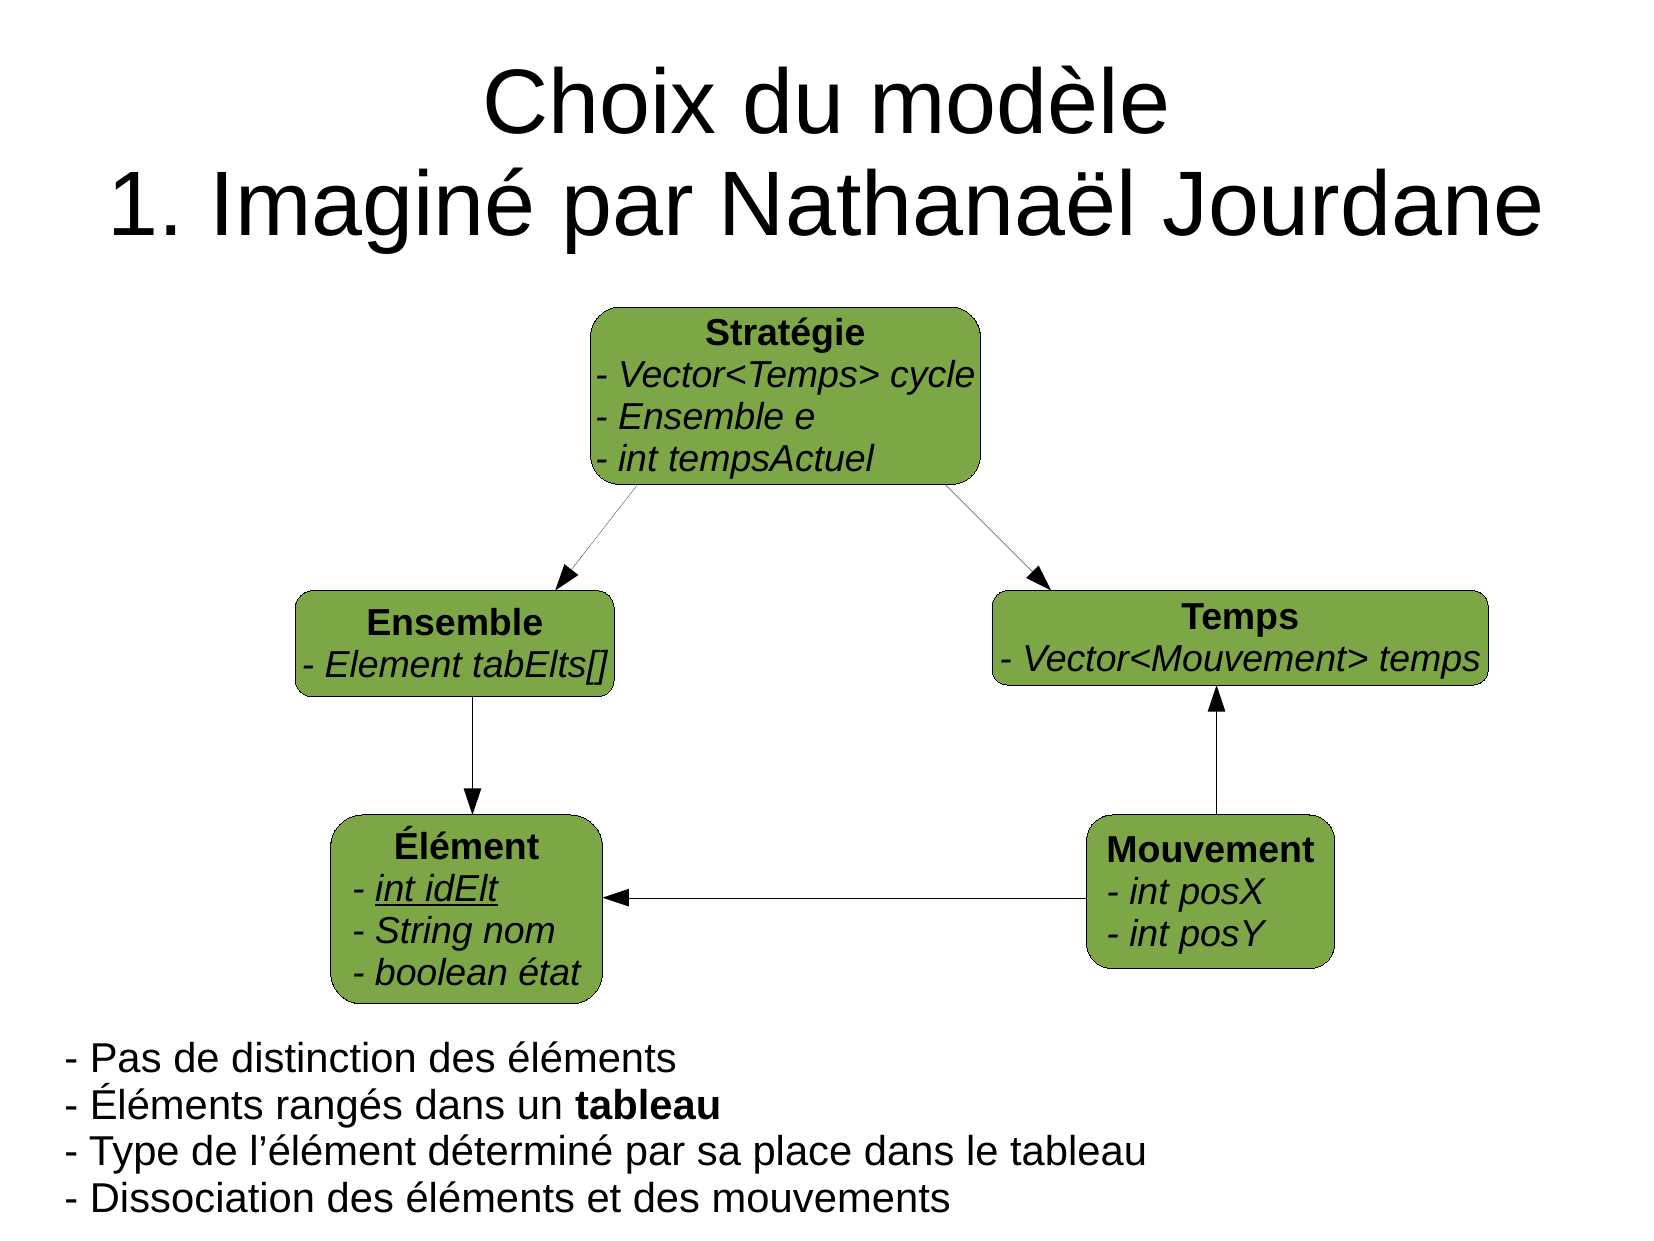

# Choix du modèle 1. Imaginé par Nathanaël Jourdane
Stratégie
- Vector<Temps> cycle
- Ensemble e
- int tempsActuel
Ensemble
- Element tabElts[]
Temps
- Vector<Mouvement> temps
Élément
- int idElt
- String nom
- boolean état
Mouvement
- int posX
- int posY
- Pas de distinction des éléments
- Éléments rangés dans un tableau
- Type de l’élément déterminé par sa place dans le tableau
- Dissociation des éléments et des mouvements